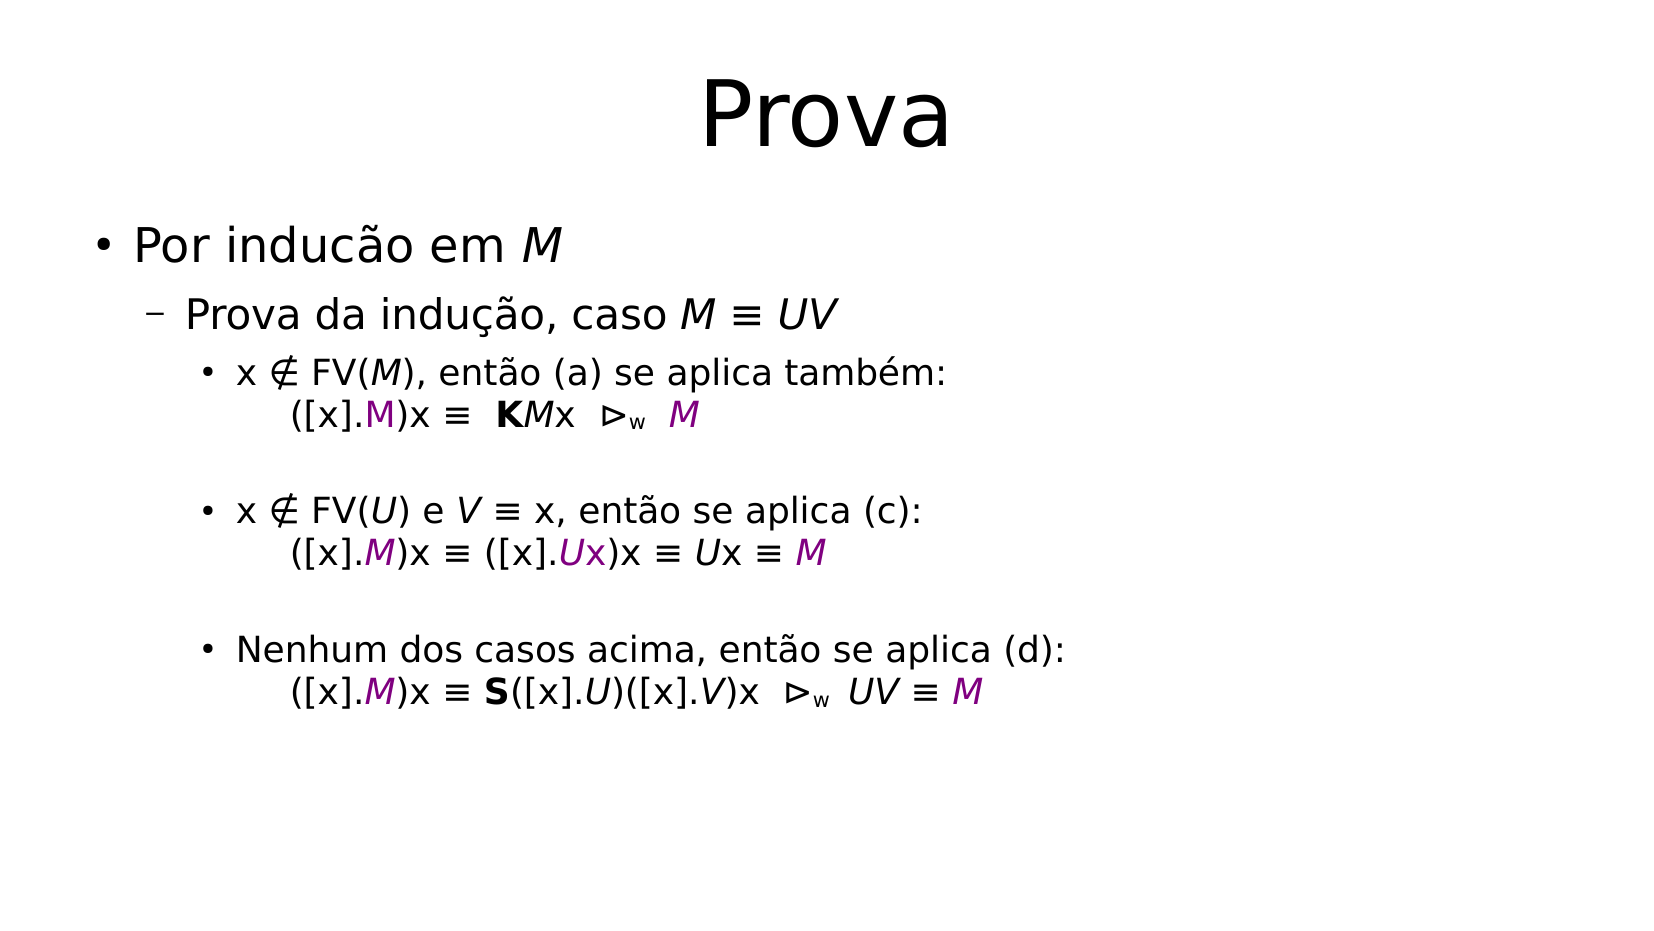

# Prova
Por inducão em M
Prova da indução, caso M ≡ UV
x ∉ FV(M), então (a) se aplica também:
			([x].M)x ≡ KMx ⊳w M
x ∉ FV(U) e V ≡ x, então se aplica (c):
			([x].M)x ≡ ([x].Ux)x ≡ Ux ≡ M
Nenhum dos casos acima, então se aplica (d):
	([x].M)x ≡ S([x].U)([x].V)x ⊳w UV ≡ M